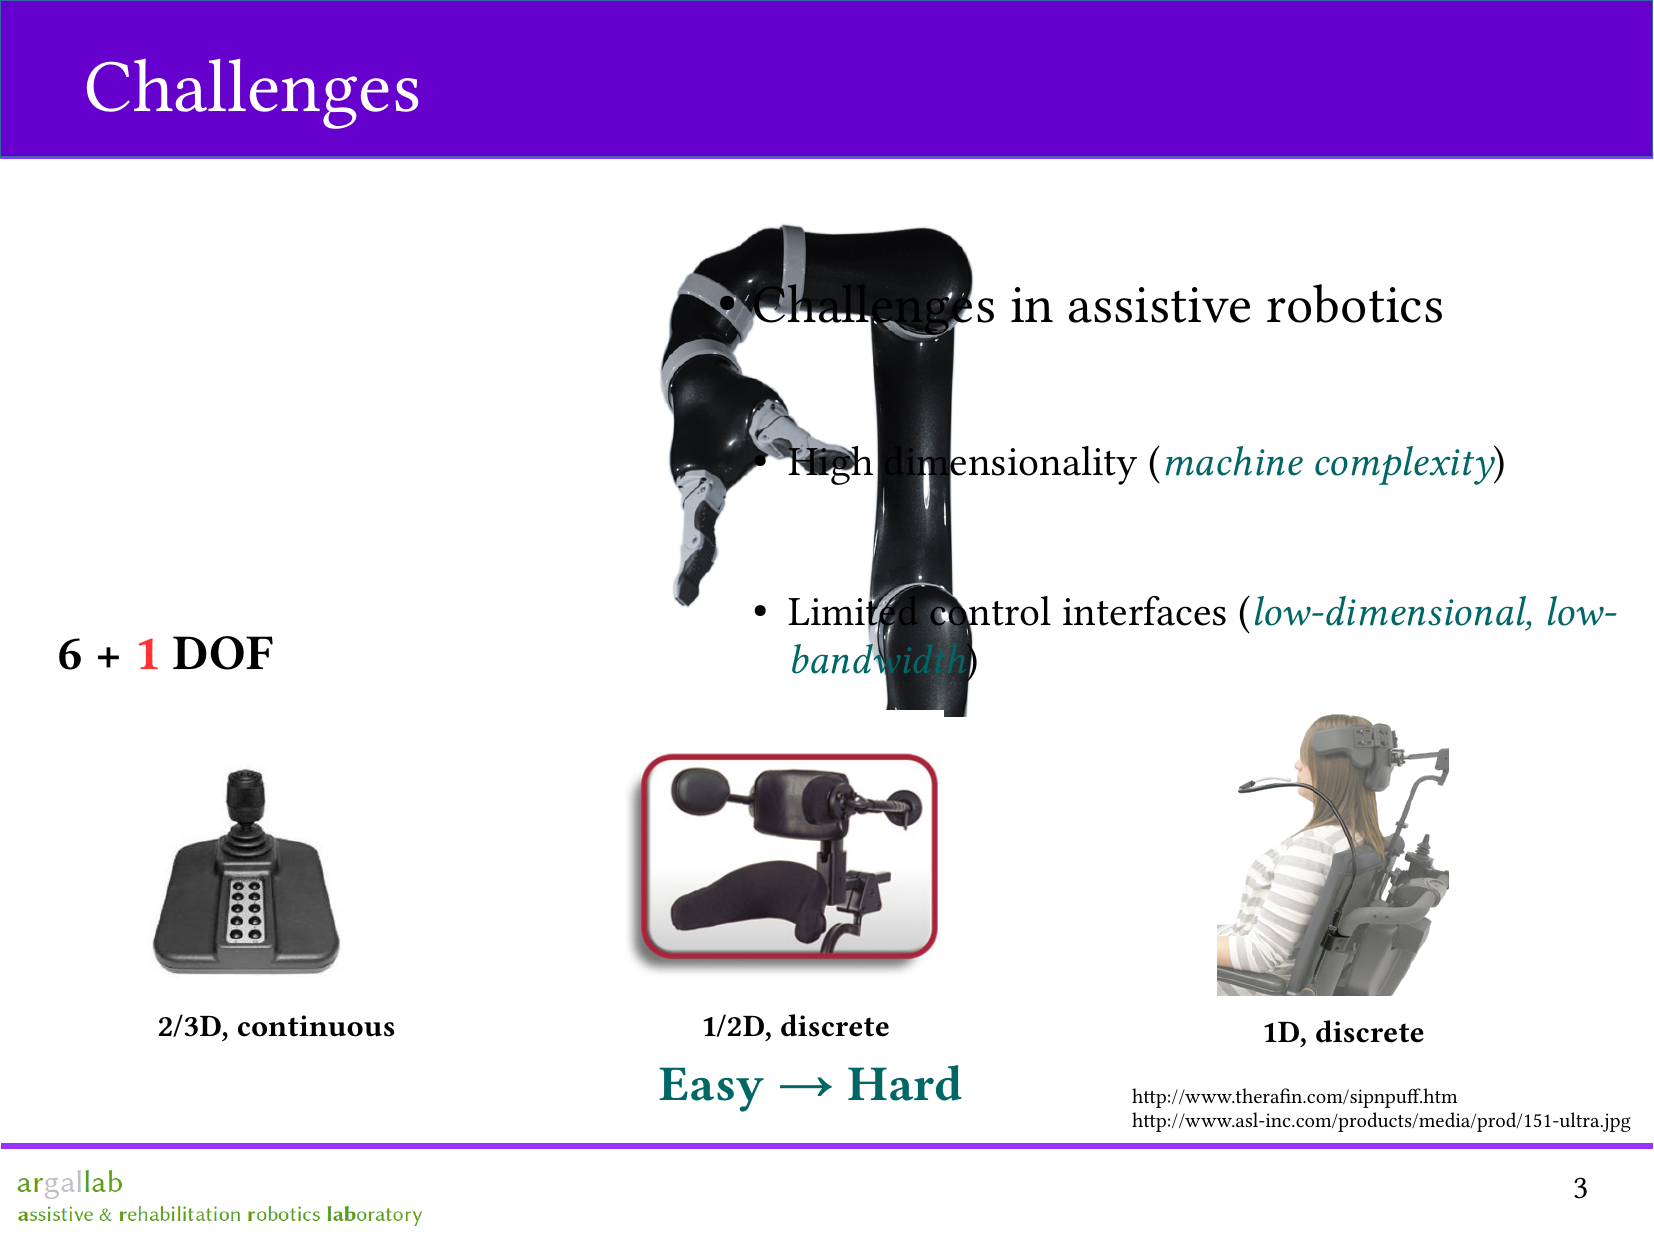

Challenges
Challenges in assistive robotics
High dimensionality (machine complexity)
Limited control interfaces (low-dimensional, low-bandwidth)
6 + 1 DOF
2/3D, continuous
1/2D, discrete
1D, discrete
Easy → Hard
http://www.therafin.com/sipnpuff.htm
http://www.asl-inc.com/products/media/prod/151-ultra.jpg